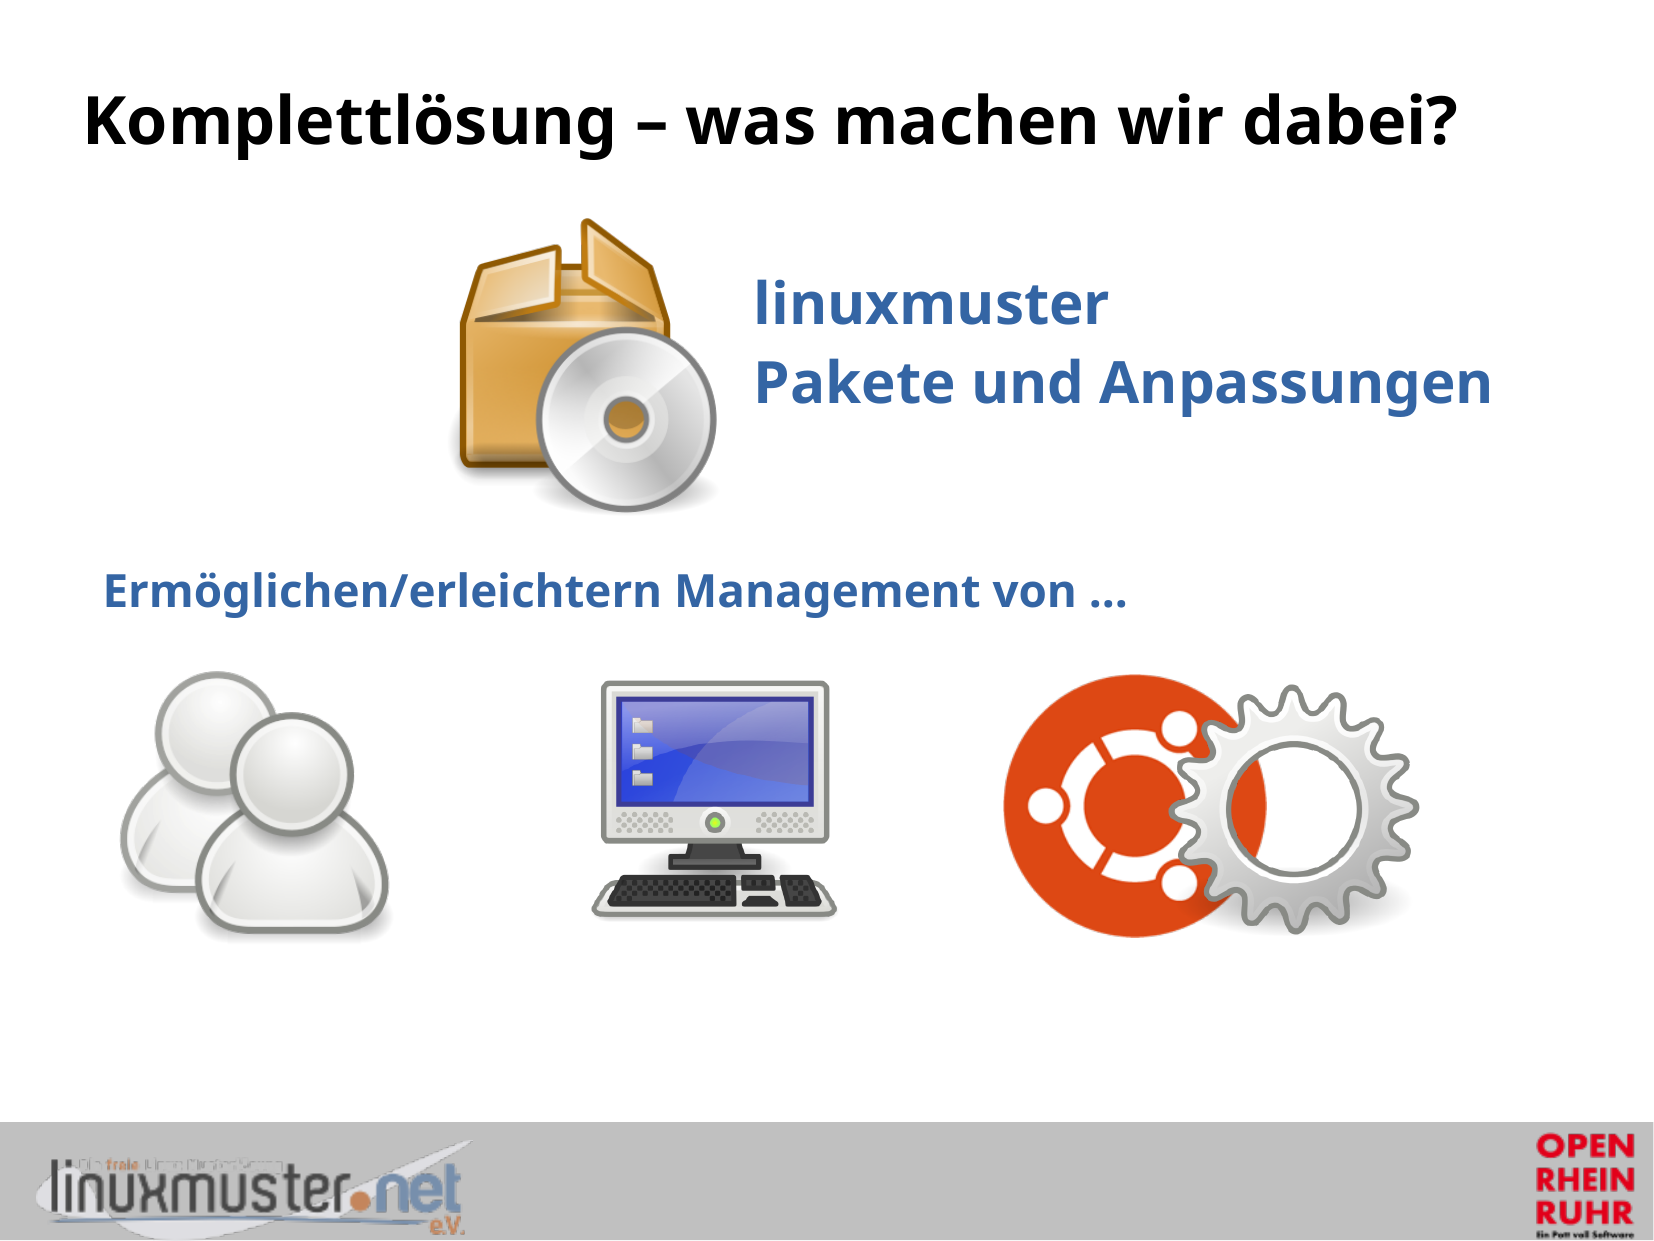

# Komplettlösung – was machen wir dabei?
linuxmuster
Pakete und Anpassungen
Ermöglichen/erleichtern Management von ...